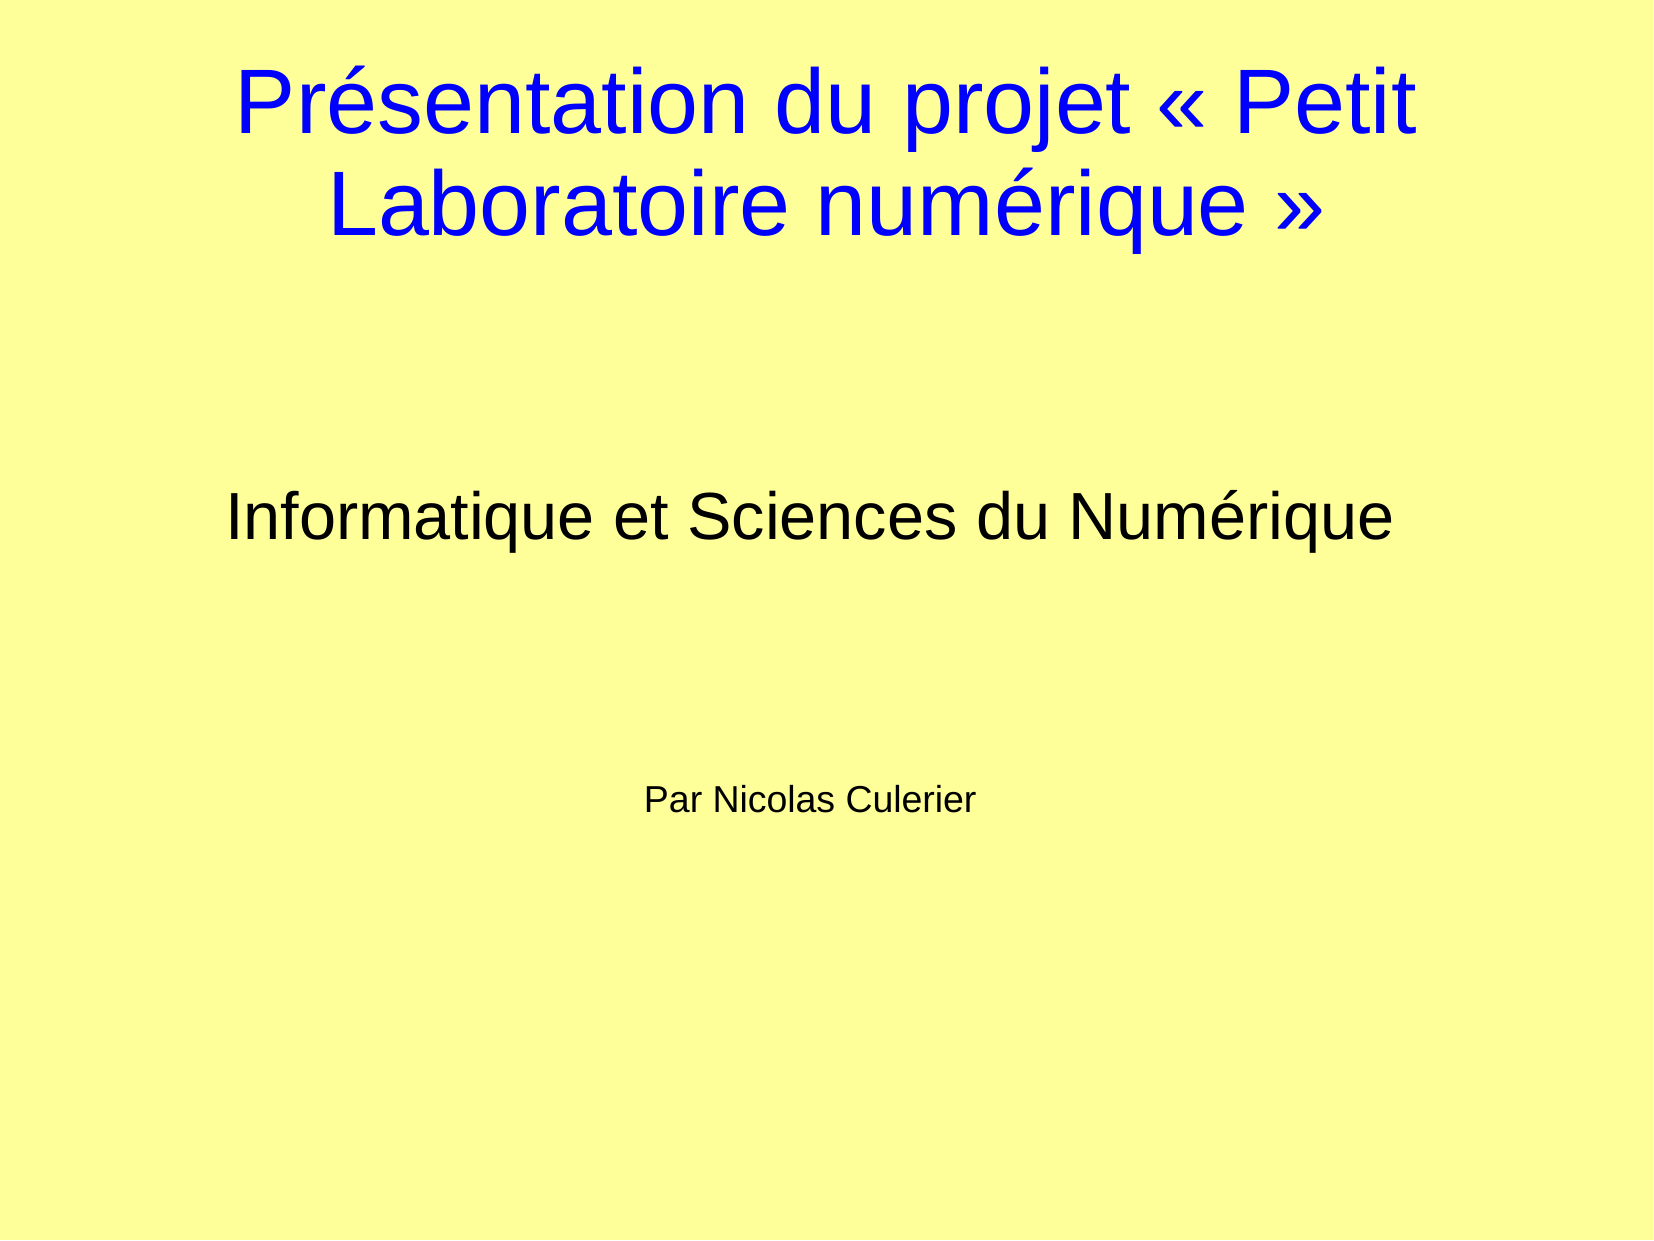

# Présentation du projet « Petit Laboratoire numérique »
Informatique et Sciences du Numérique
Par Nicolas Culerier